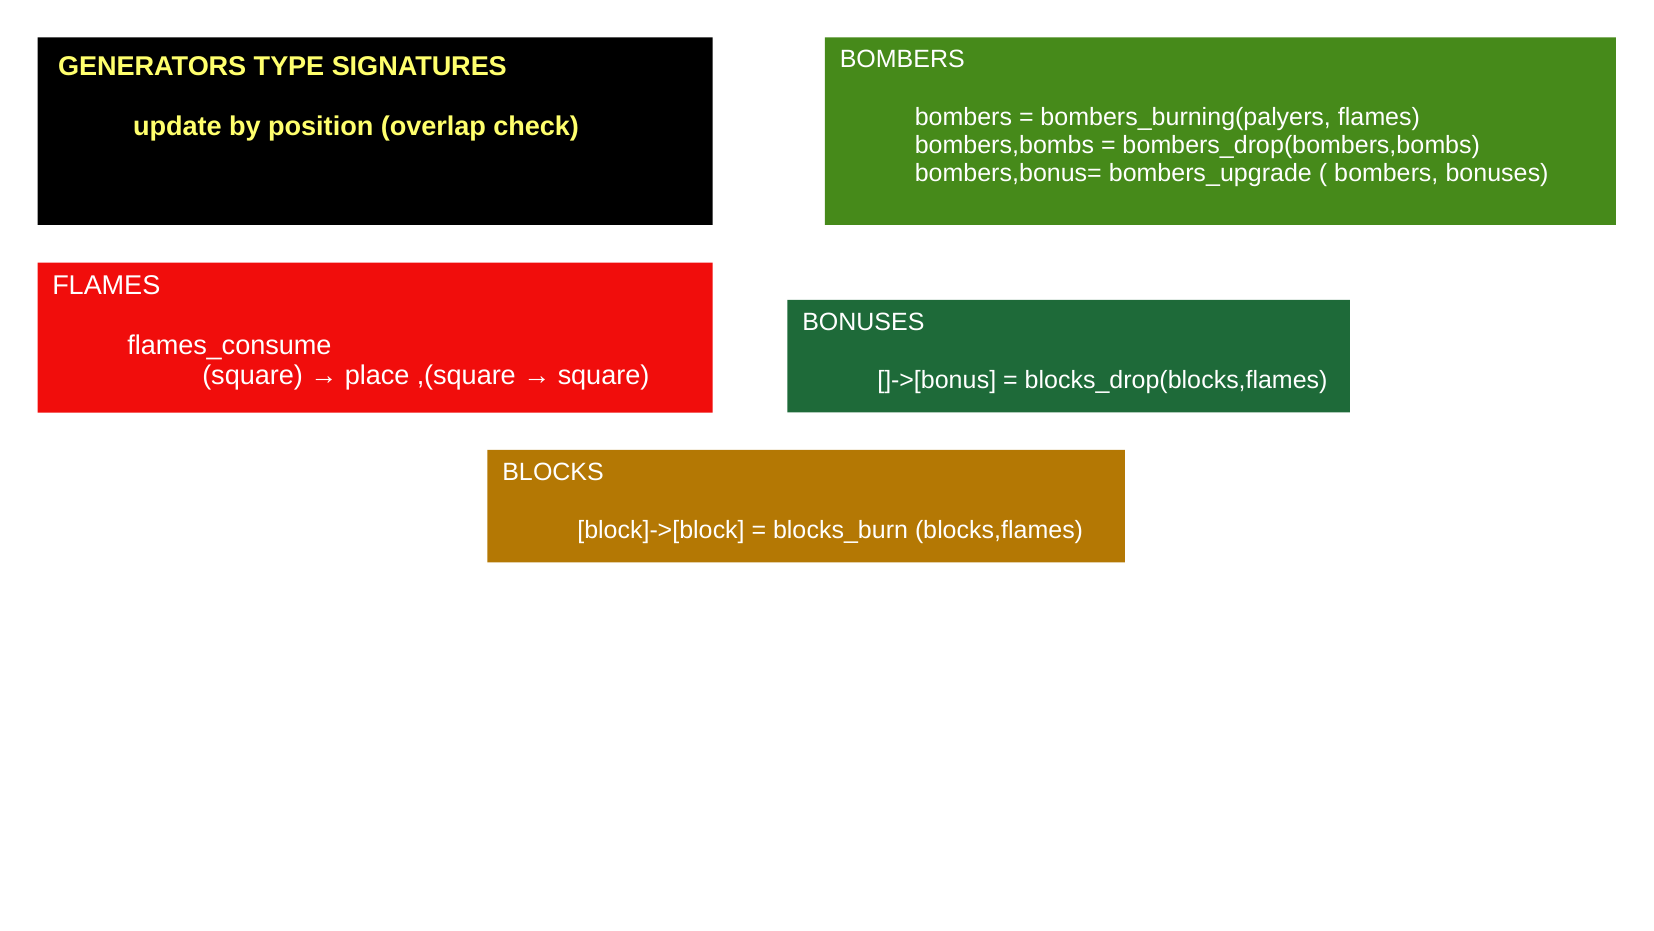

GENERATORS TYPE SIGNATURES
	update by position (overlap check)
BOMBERS
	bombers = bombers_burning(palyers, flames)
	bombers,bombs = bombers_drop(bombers,bombs)
	bombers,bonus= bombers_upgrade ( bombers, bonuses)
FLAMES
	flames_consume
		(square) → place ,(square → square)
BONUSES
	[]->[bonus] = blocks_drop(blocks,flames)
BLOCKS
	[block]->[block] = blocks_burn (blocks,flames)